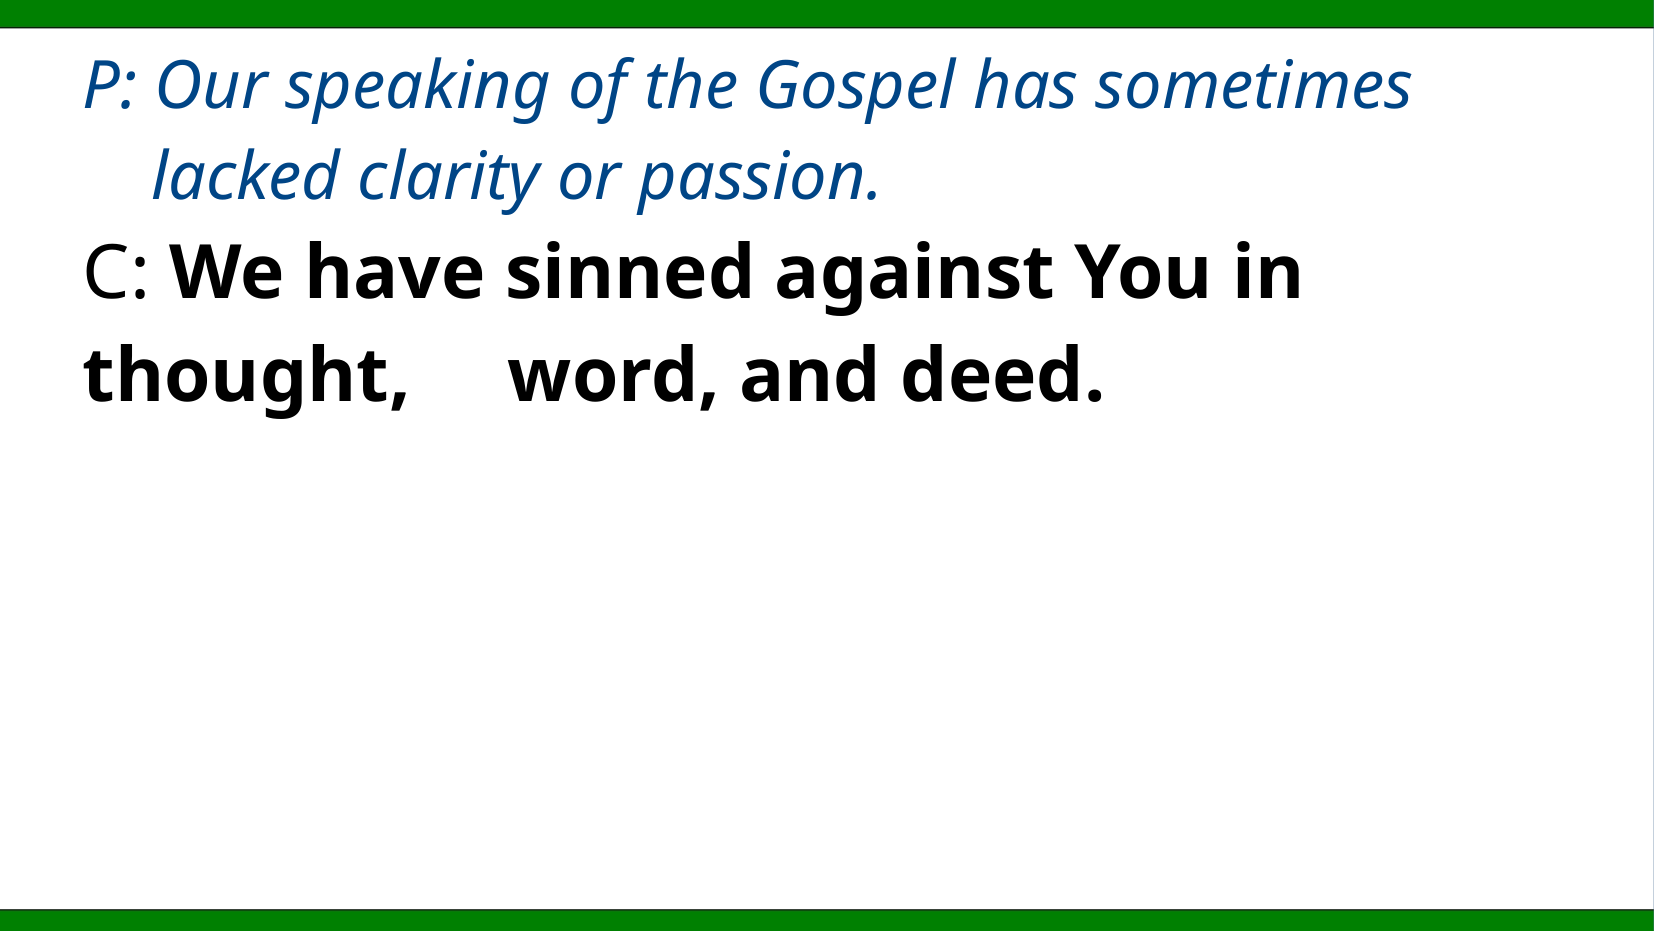

# P: 	Our speaking of the Gospel has sometimes lacked clarity or passion. C: 	We have sinned against You in thought, word, and deed.